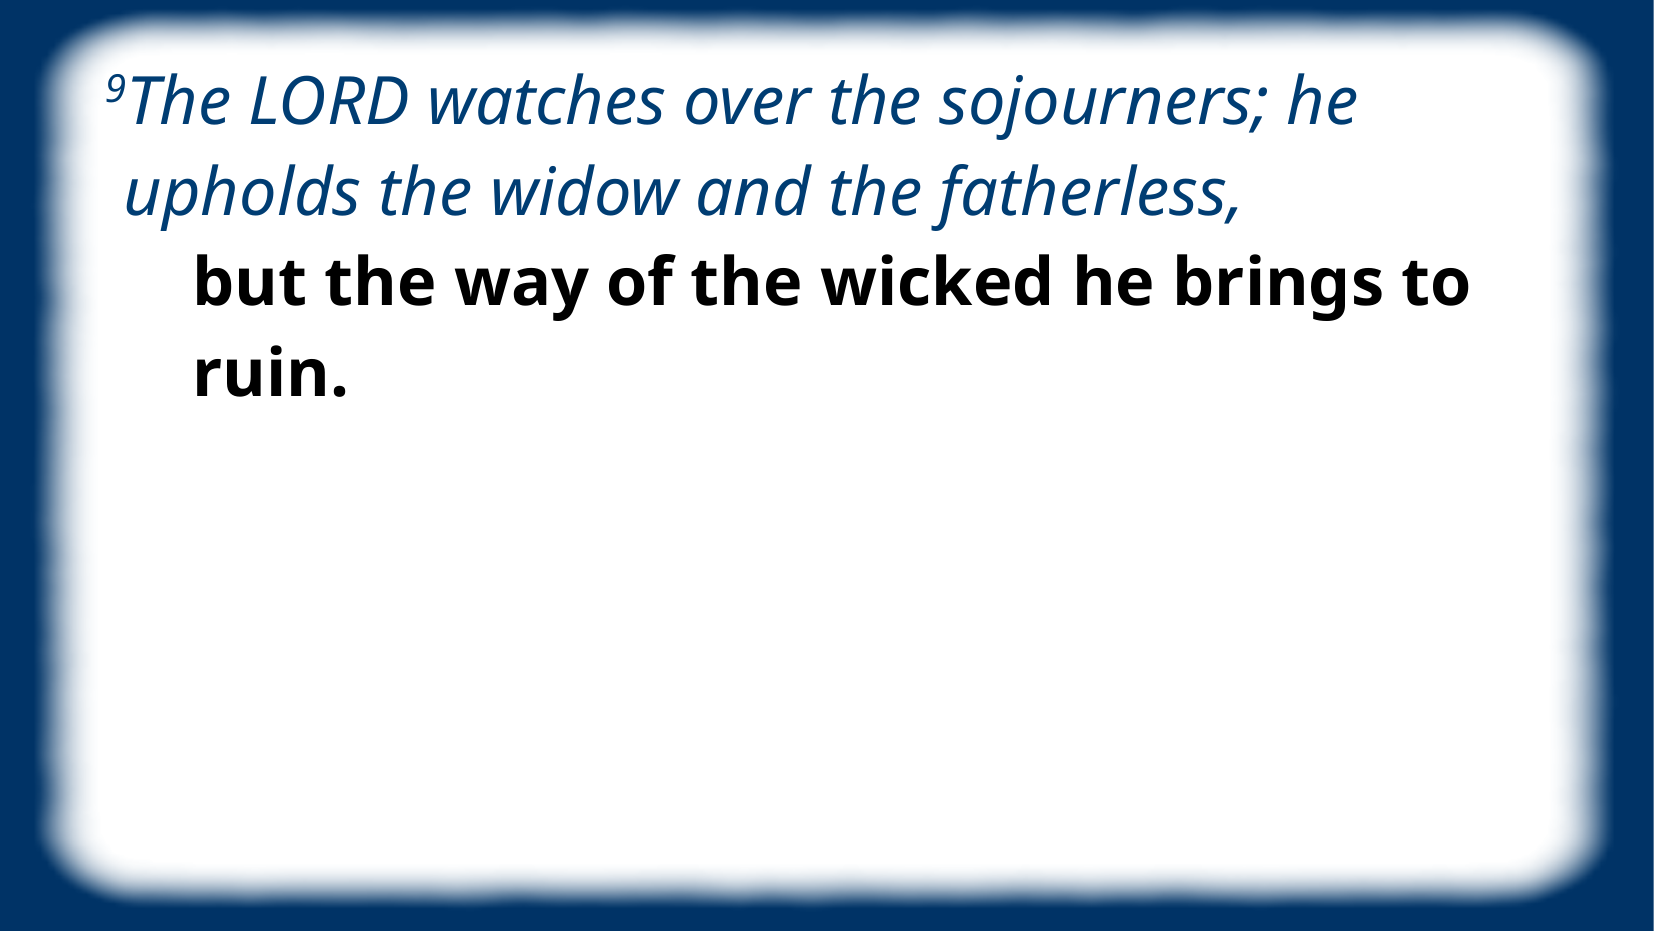

9The LORD watches over the sojourners; he upholds the widow and the fatherless,
 but the way of the wicked he brings to
 ruin.